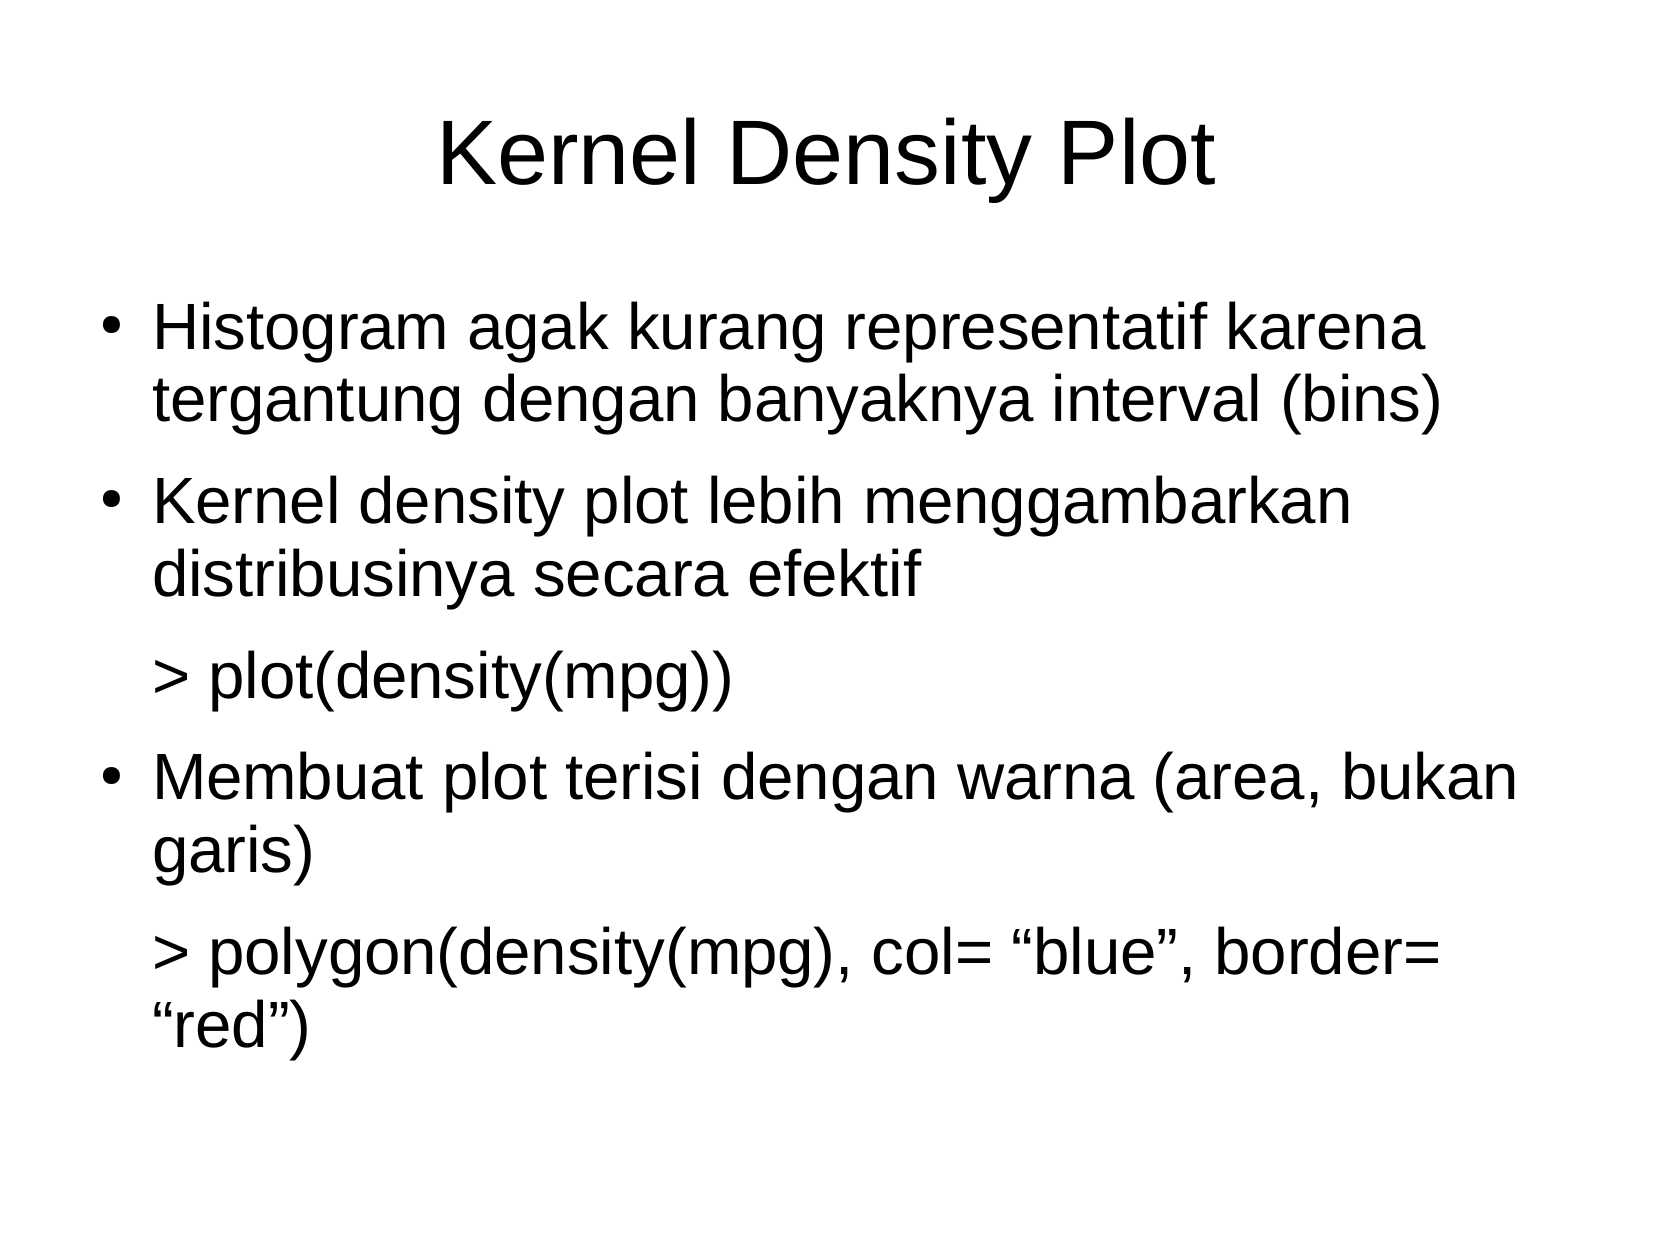

# Kernel Density Plot
Histogram agak kurang representatif karena tergantung dengan banyaknya interval (bins)
Kernel density plot lebih menggambarkan distribusinya secara efektif
> plot(density(mpg))
Membuat plot terisi dengan warna (area, bukan garis)
> polygon(density(mpg), col= “blue”, border= “red”)